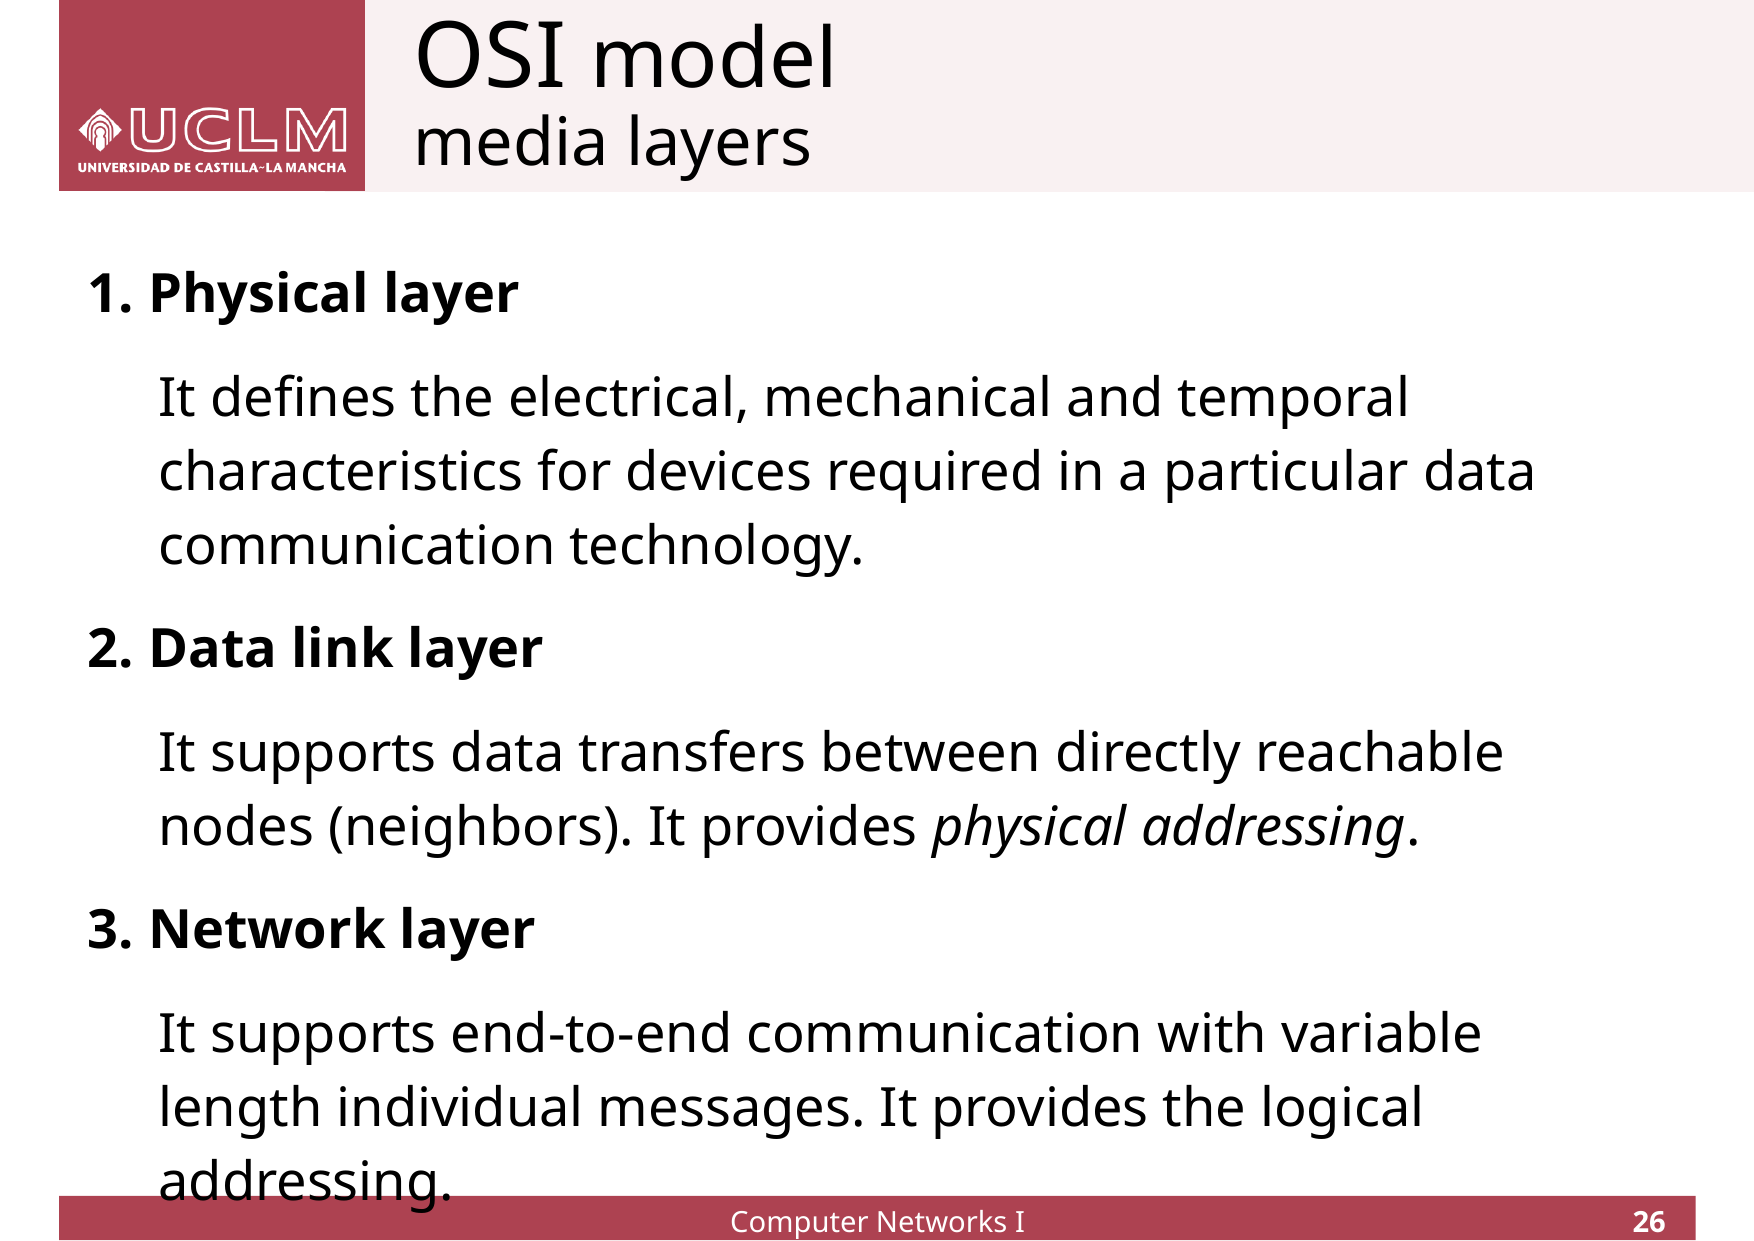

# OSI model media layers
1. Physical layer
It defines the electrical, mechanical and temporal characteristics for devices required in a particular data communication technology.
2. Data link layer
It supports data transfers between directly reachable nodes (neighbors). It provides physical addressing.
3. Network layer
It supports end-to-end communication with variable length individual messages. It provides the logical addressing.
Computer Networks I
26